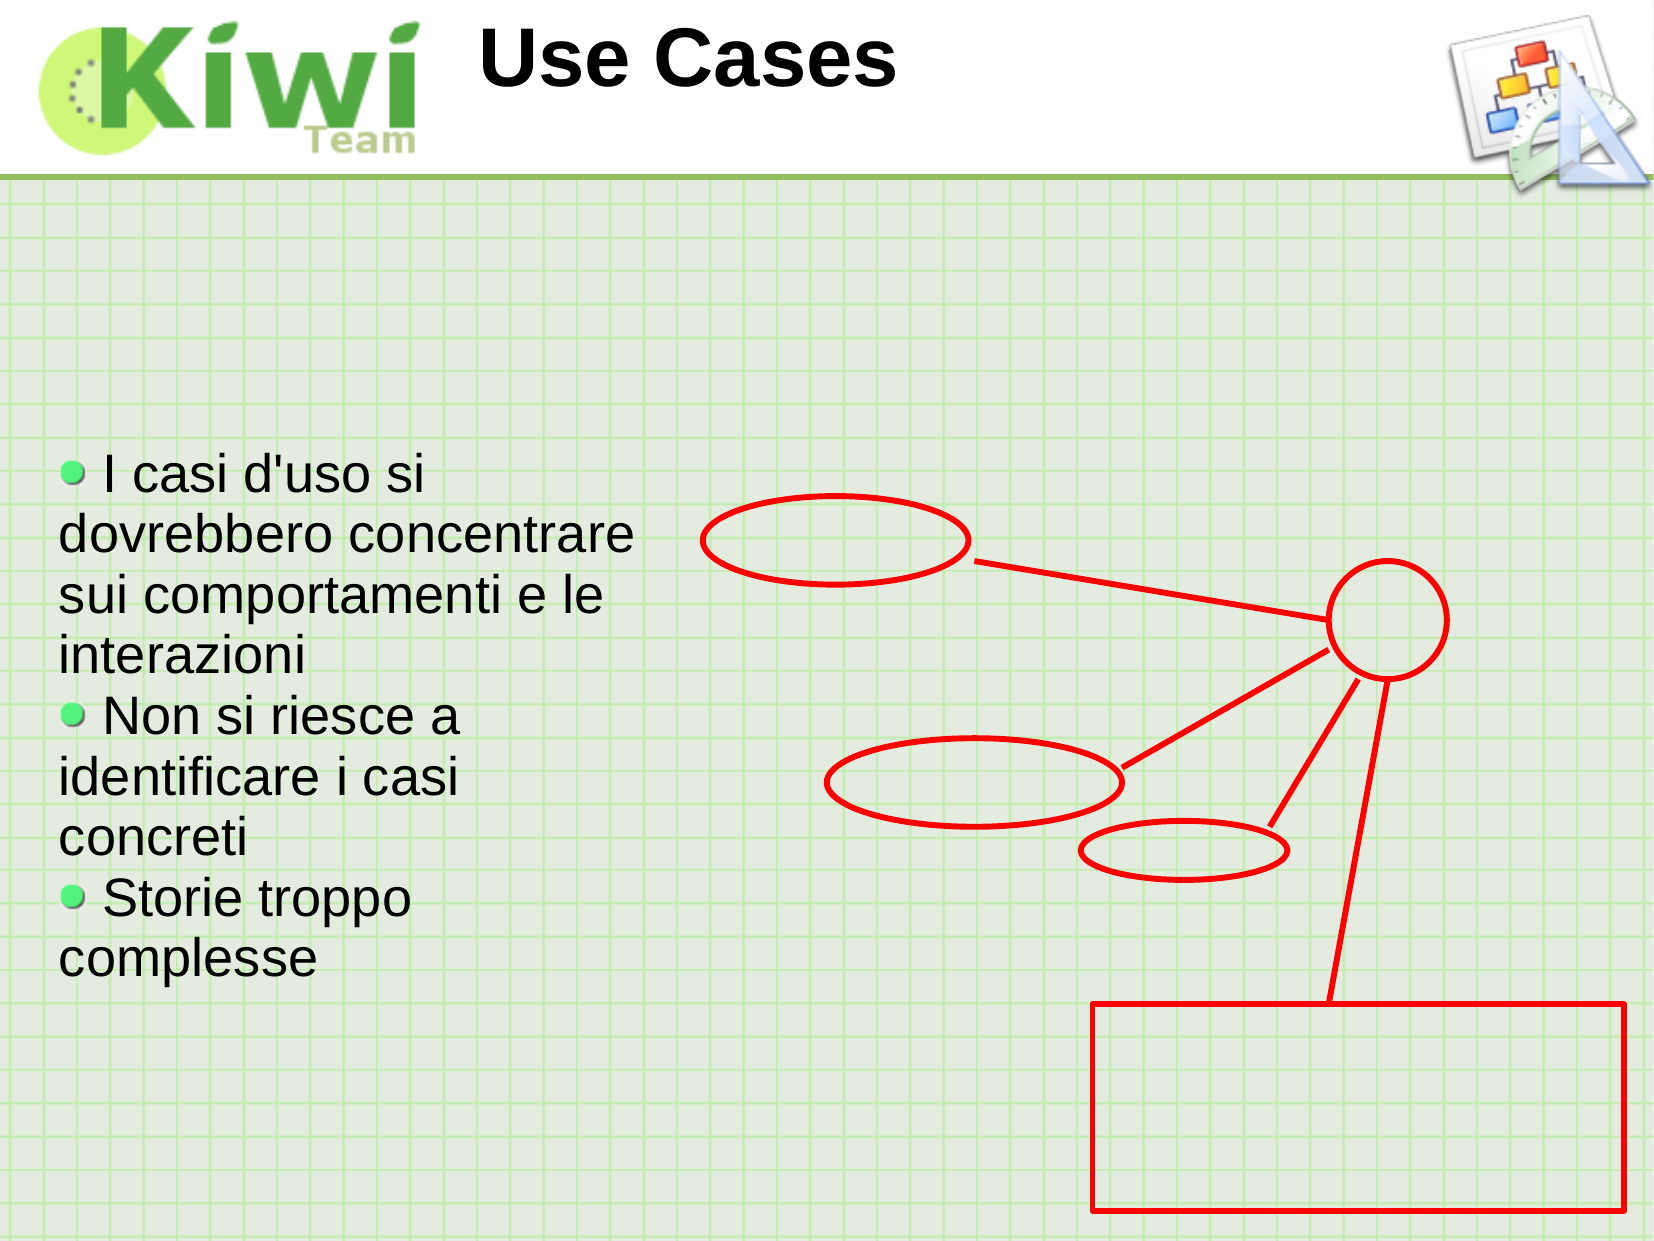

# Use Cases
 I casi d'uso si dovrebbero concentrare sui comportamenti e le interazioni
 Non si riesce a identificare i casi concreti
 Storie troppo complesse